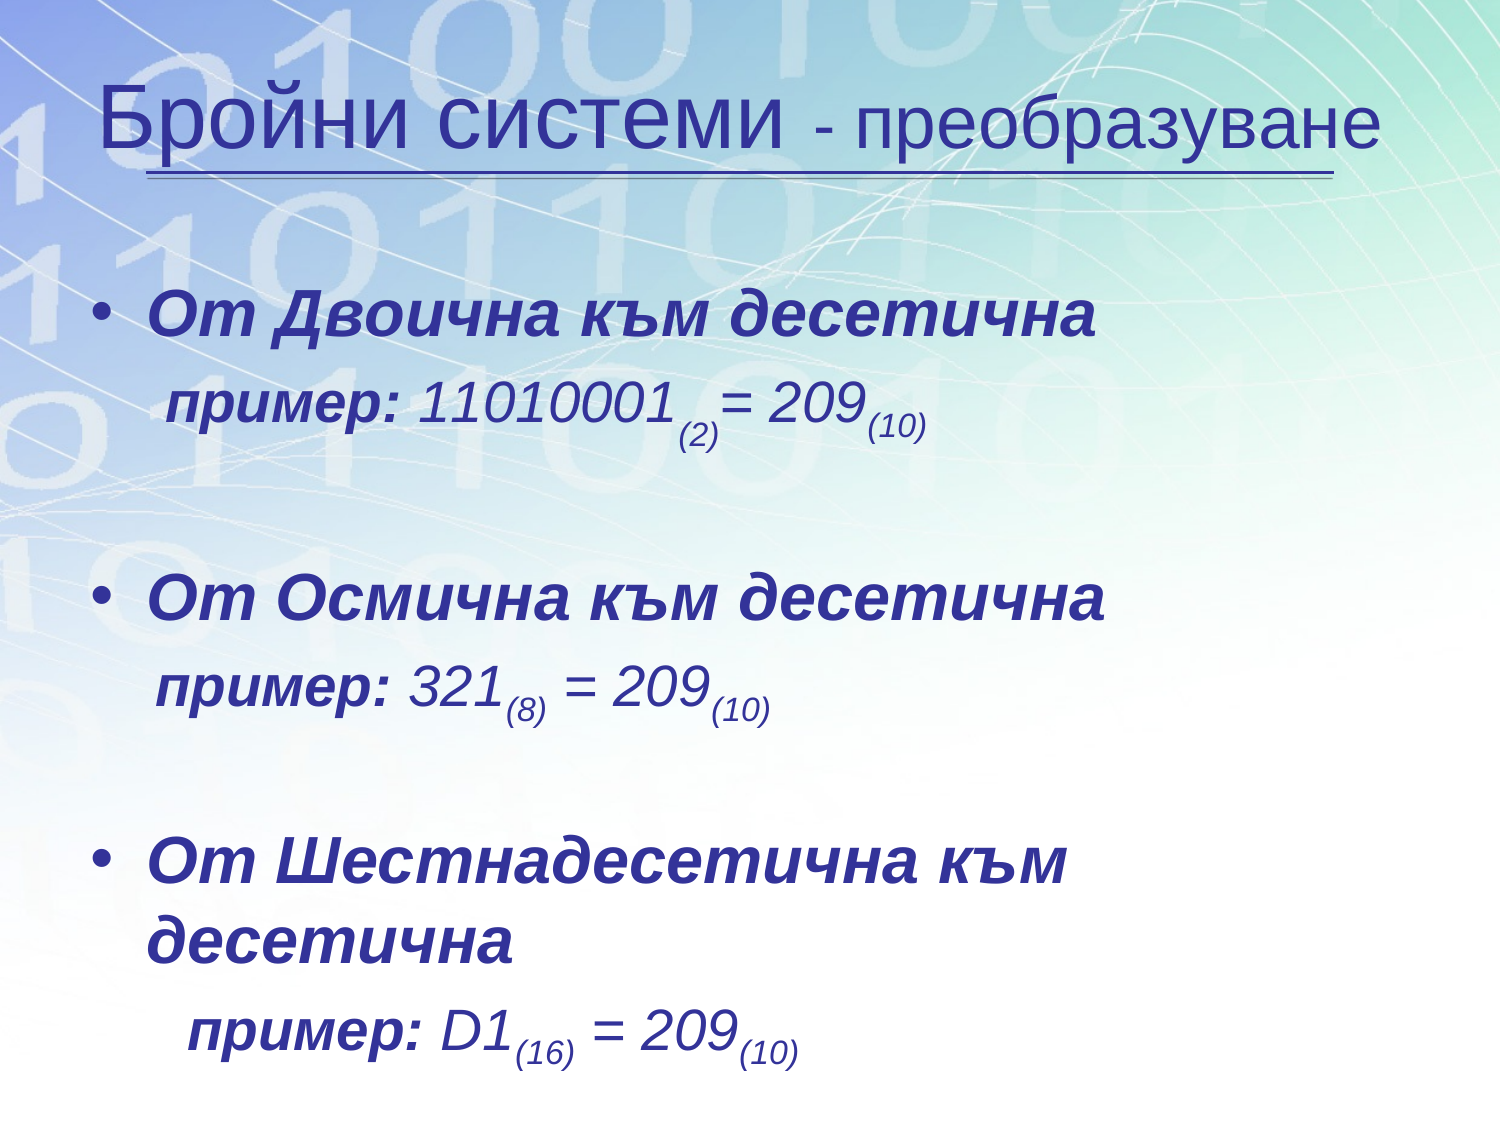

# Бройни системи - преобразуване
От Двоична към десетична
пример: 11010001(2)= 209(10)
От Осмична към десетична
 пример: 321(8) = 209(10)
От Шестнадесетична към десетична
 пример: D1(16) = 209(10)